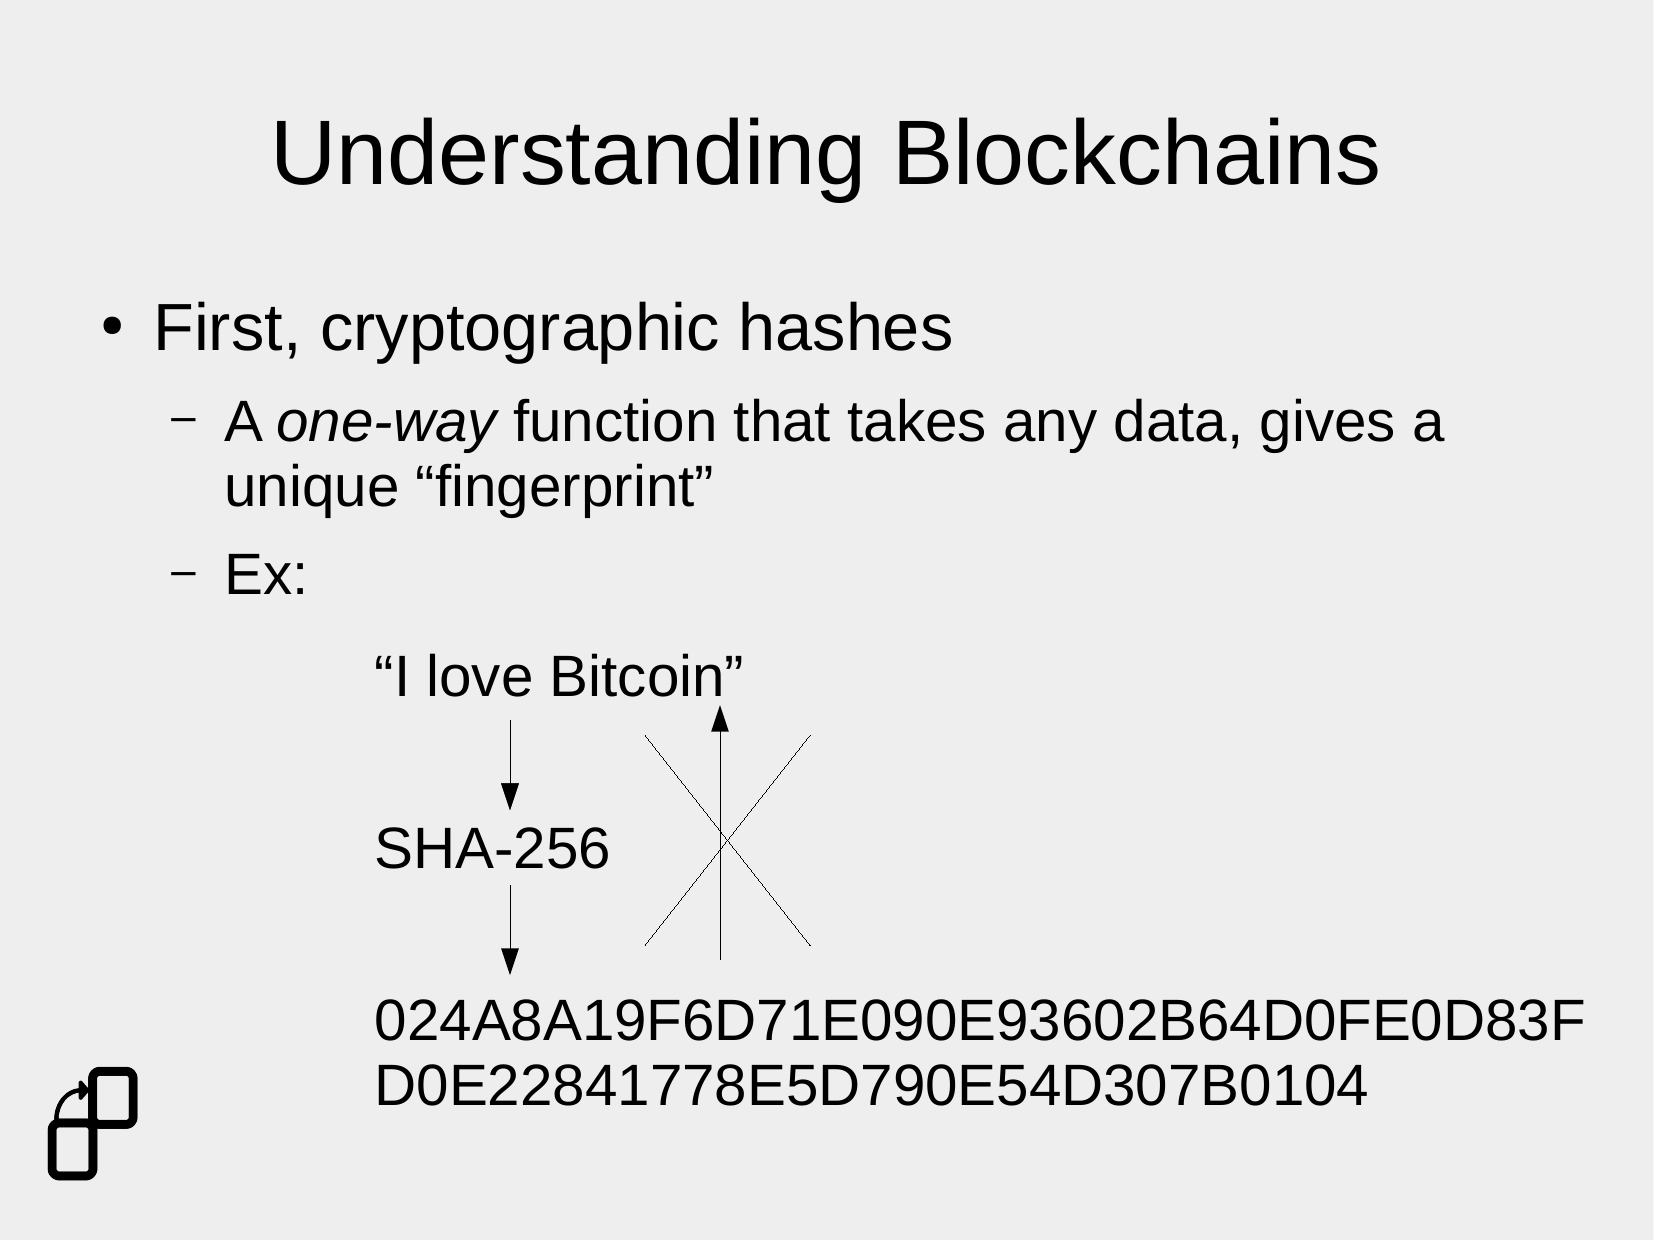

# Understanding Blockchains
First, cryptographic hashes
A one-way function that takes any data, gives a unique “fingerprint”
Ex:
“I love Bitcoin”
SHA-256
024A8A19F6D71E090E93602B64D0FE0D83FD0E22841778E5D790E54D307B0104